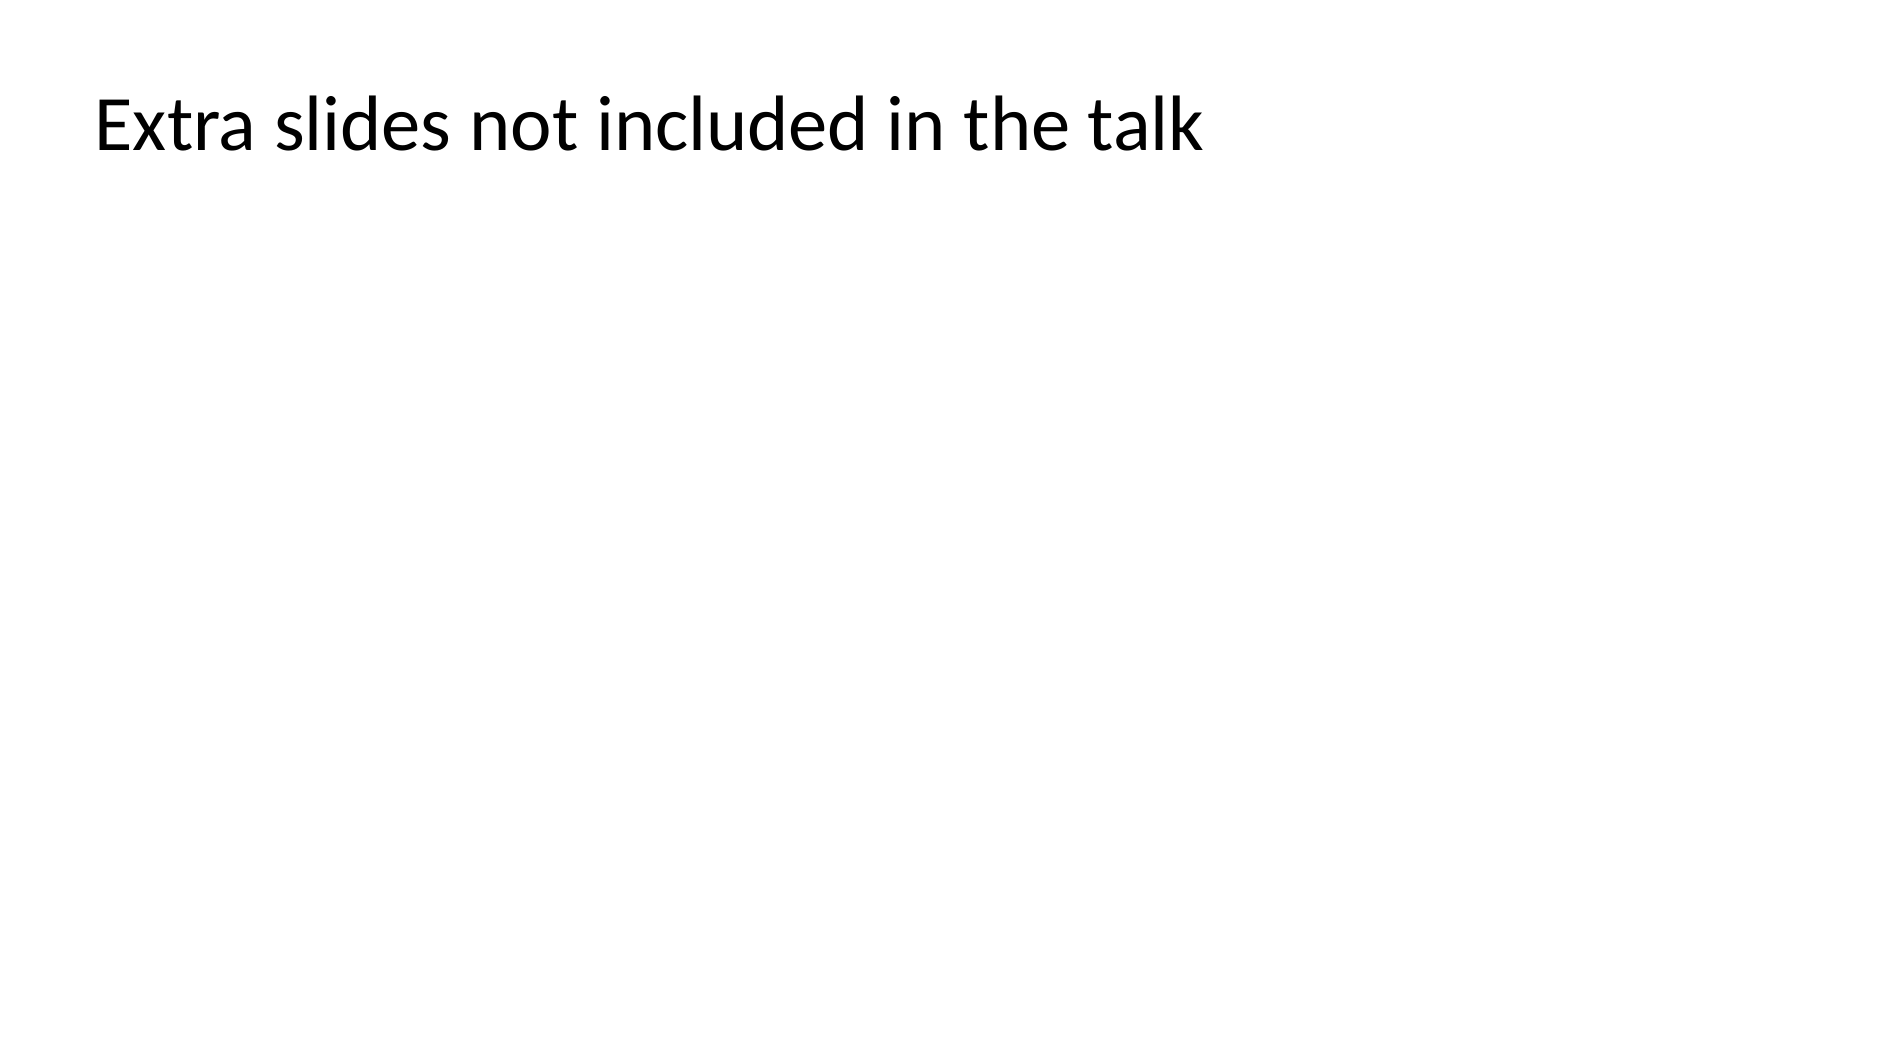

# Extra slides not included in the talk